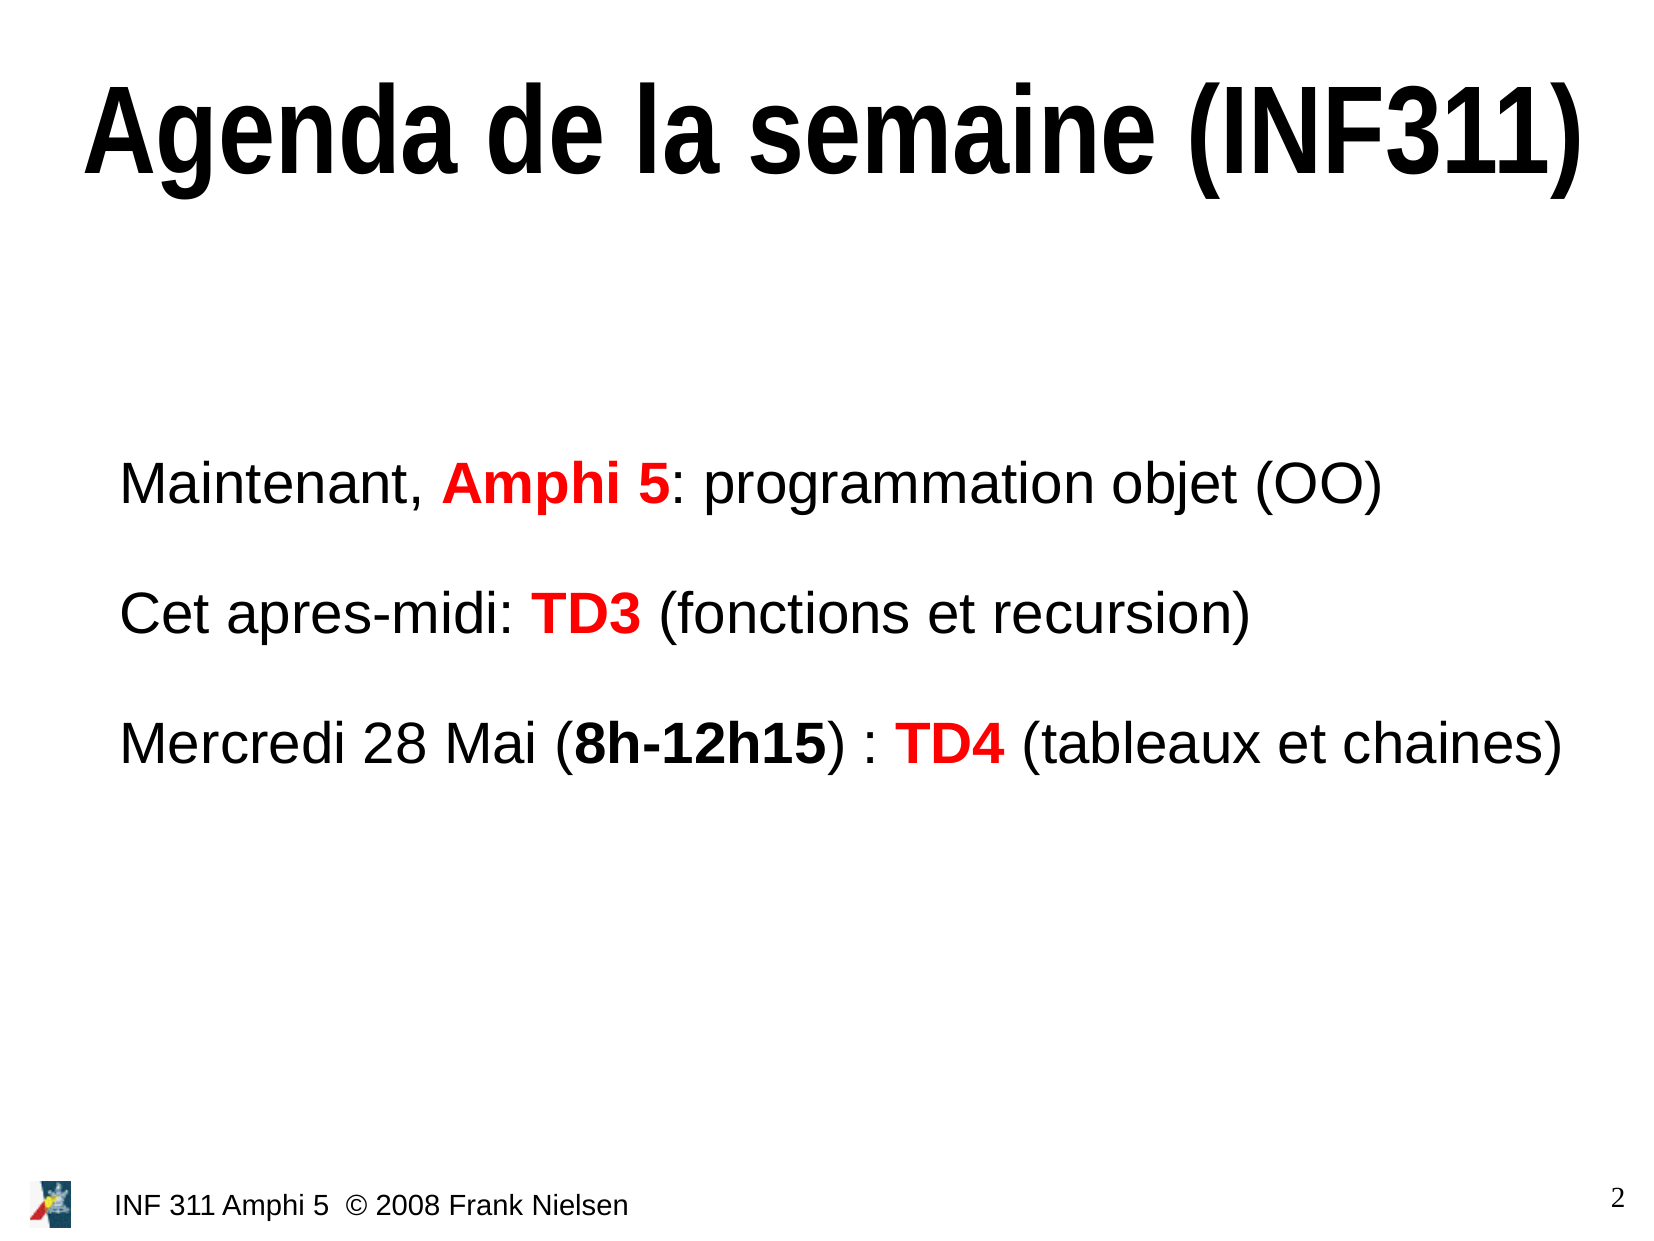

Agenda de la semaine (INF311)
 Maintenant, Amphi 5: programmation objet (OO)
 Cet apres-midi: TD3 (fonctions et recursion)
 Mercredi 28 Mai (8h-12h15) : TD4 (tableaux et chaines)